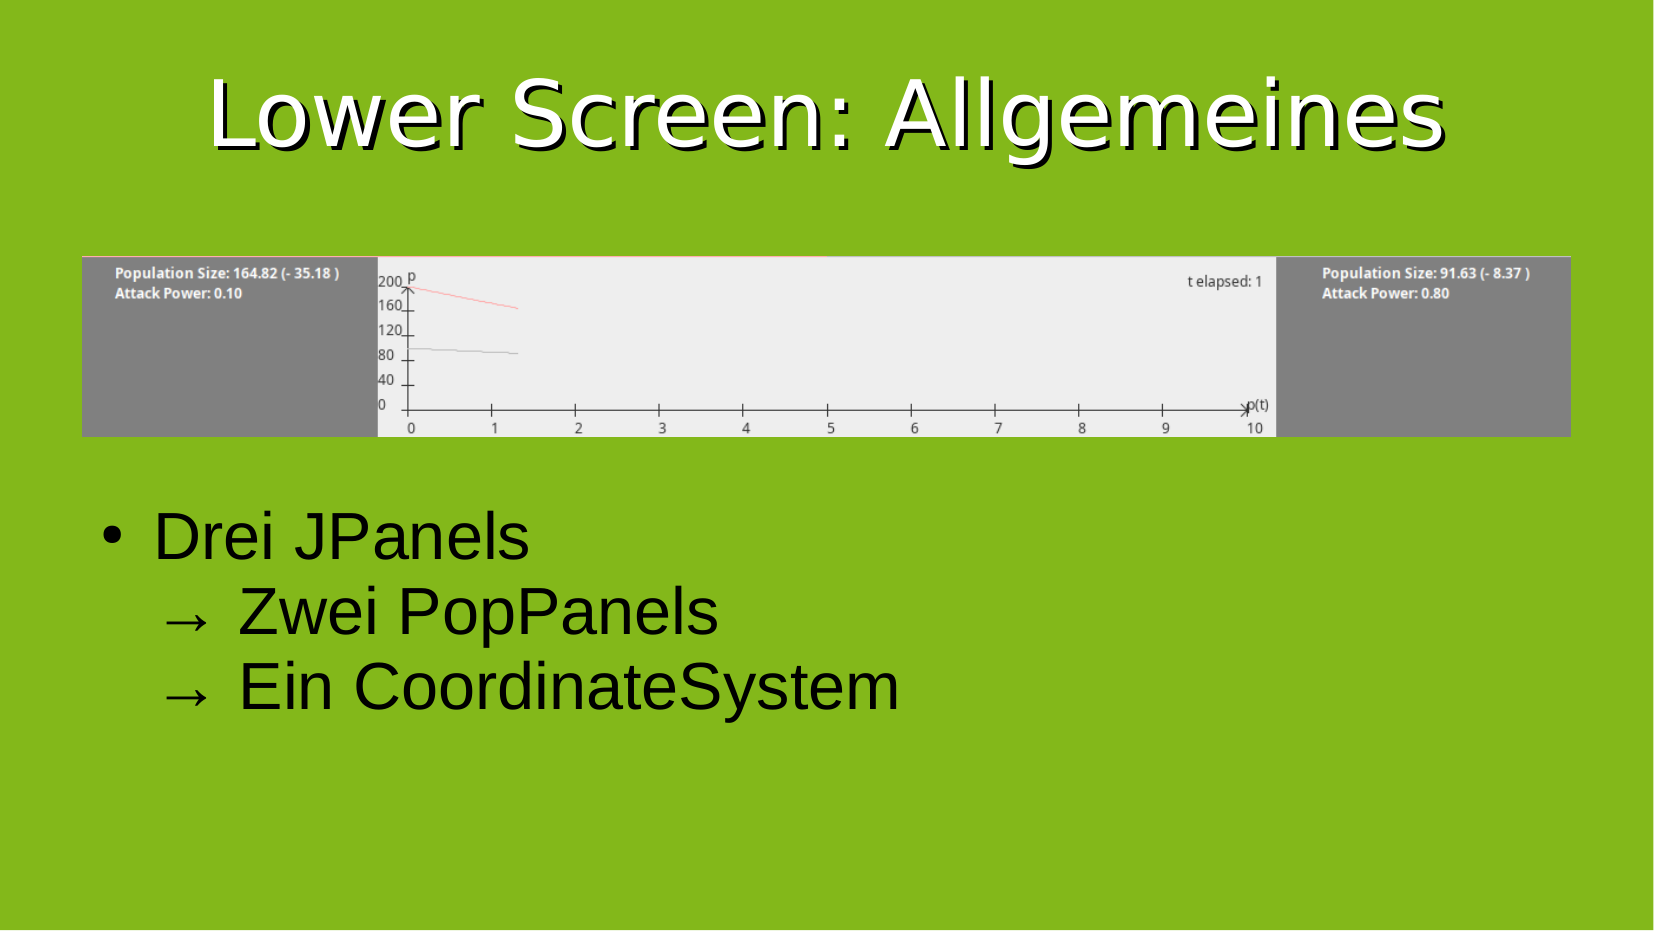

# Lower Screen: Allgemeines
Drei JPanels
→ Zwei PopPanels
→ Ein CoordinateSystem